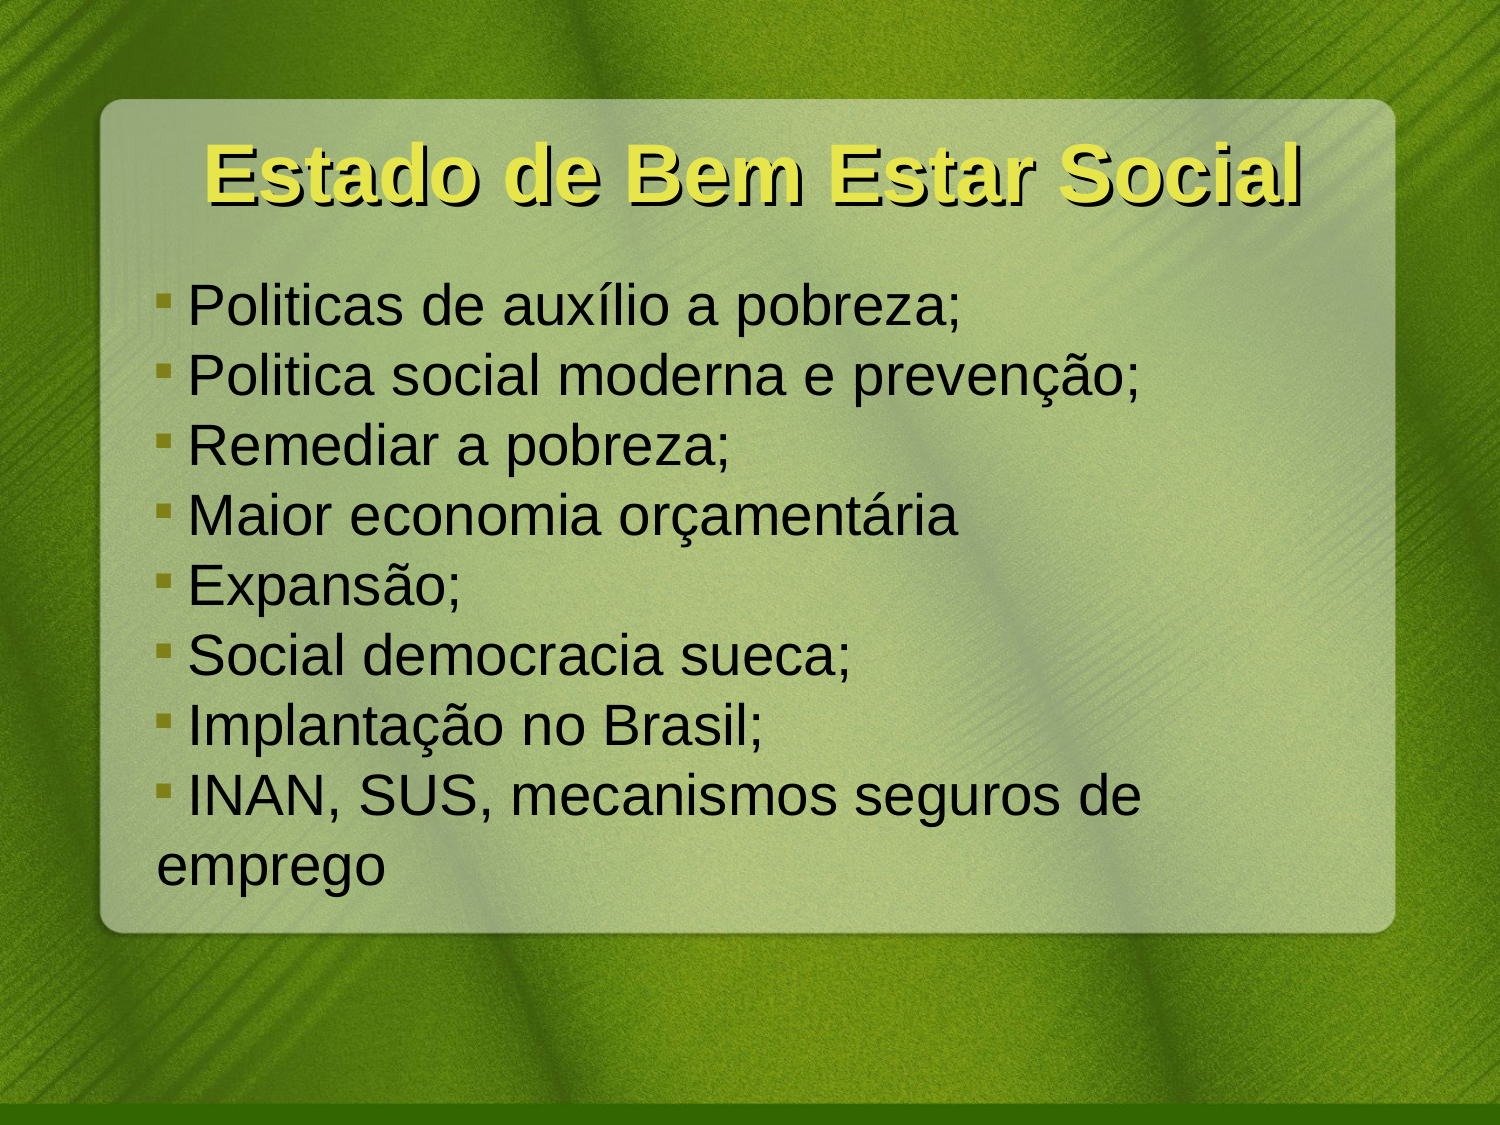

Estado de Bem Estar Social
 Politicas de auxílio a pobreza;
 Politica social moderna e prevenção;
 Remediar a pobreza;
 Maior economia orçamentária
 Expansão;
 Social democracia sueca;
 Implantação no Brasil;
 INAN, SUS, mecanismos seguros de emprego